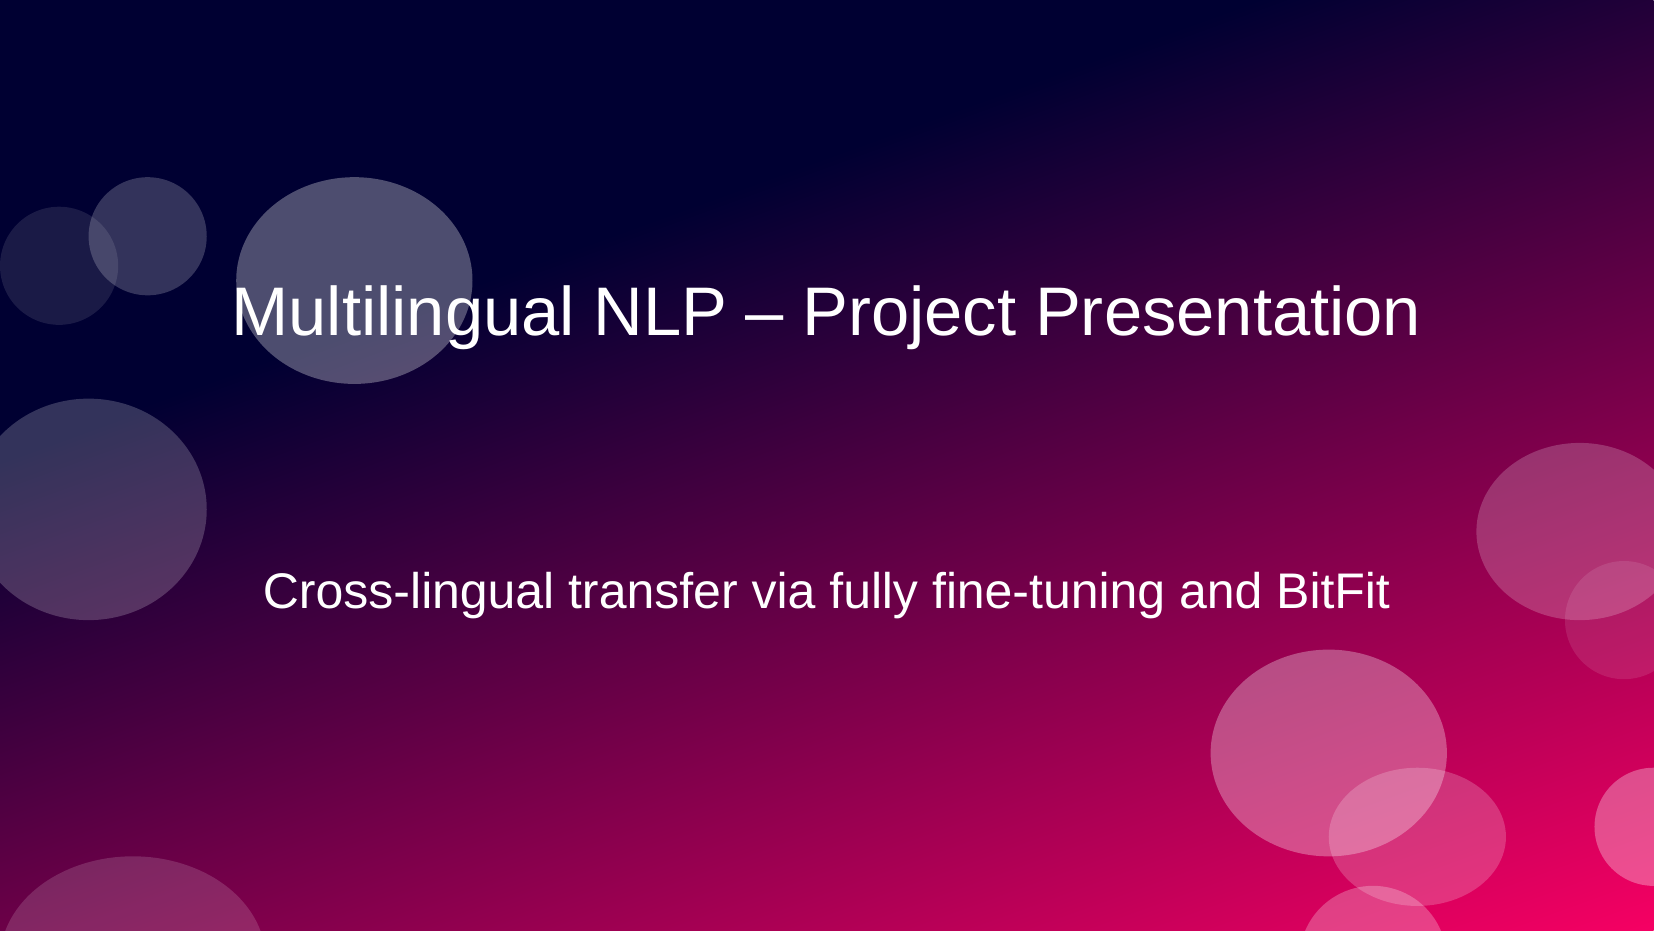

# Multilingual NLP – Project Presentation
Cross-lingual transfer via fully fine-tuning and BitFit